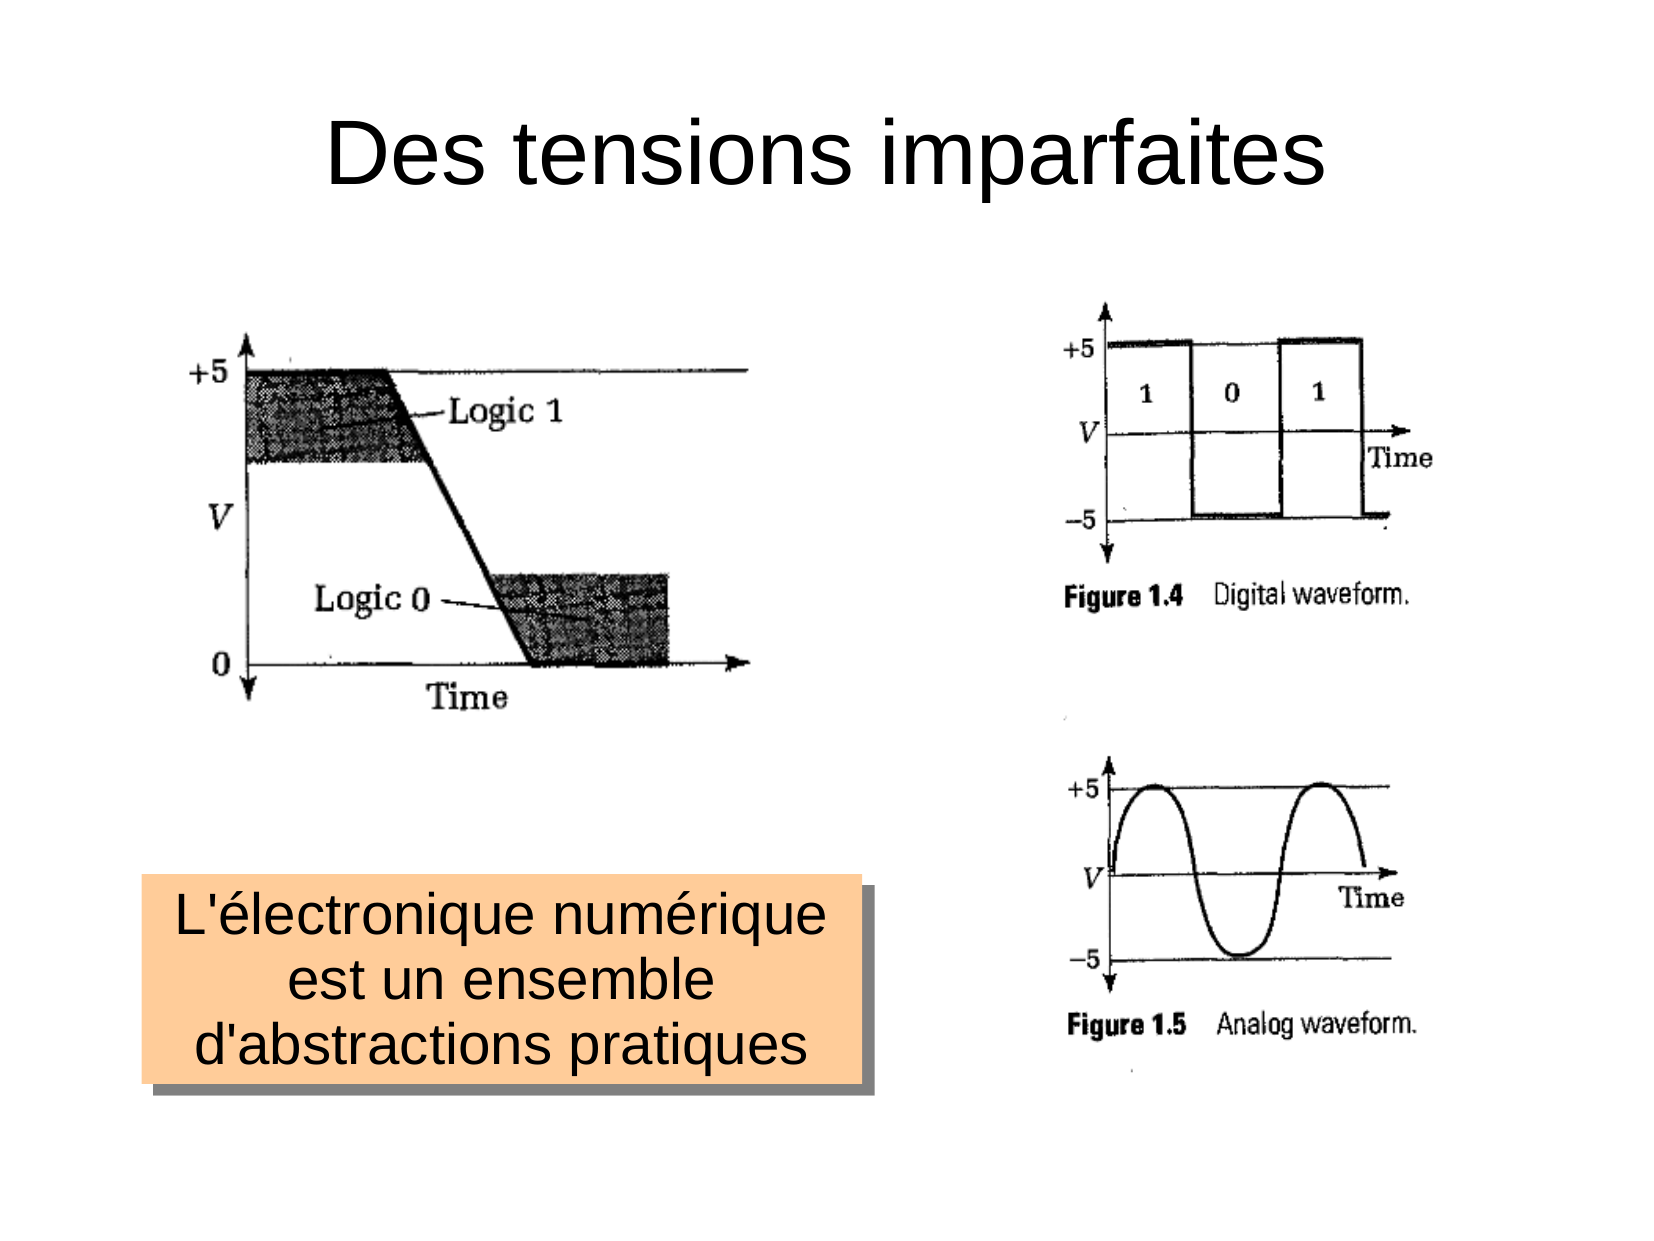

# Des tensions imparfaites
L'électronique numérique est un ensemble d'abstractions pratiques